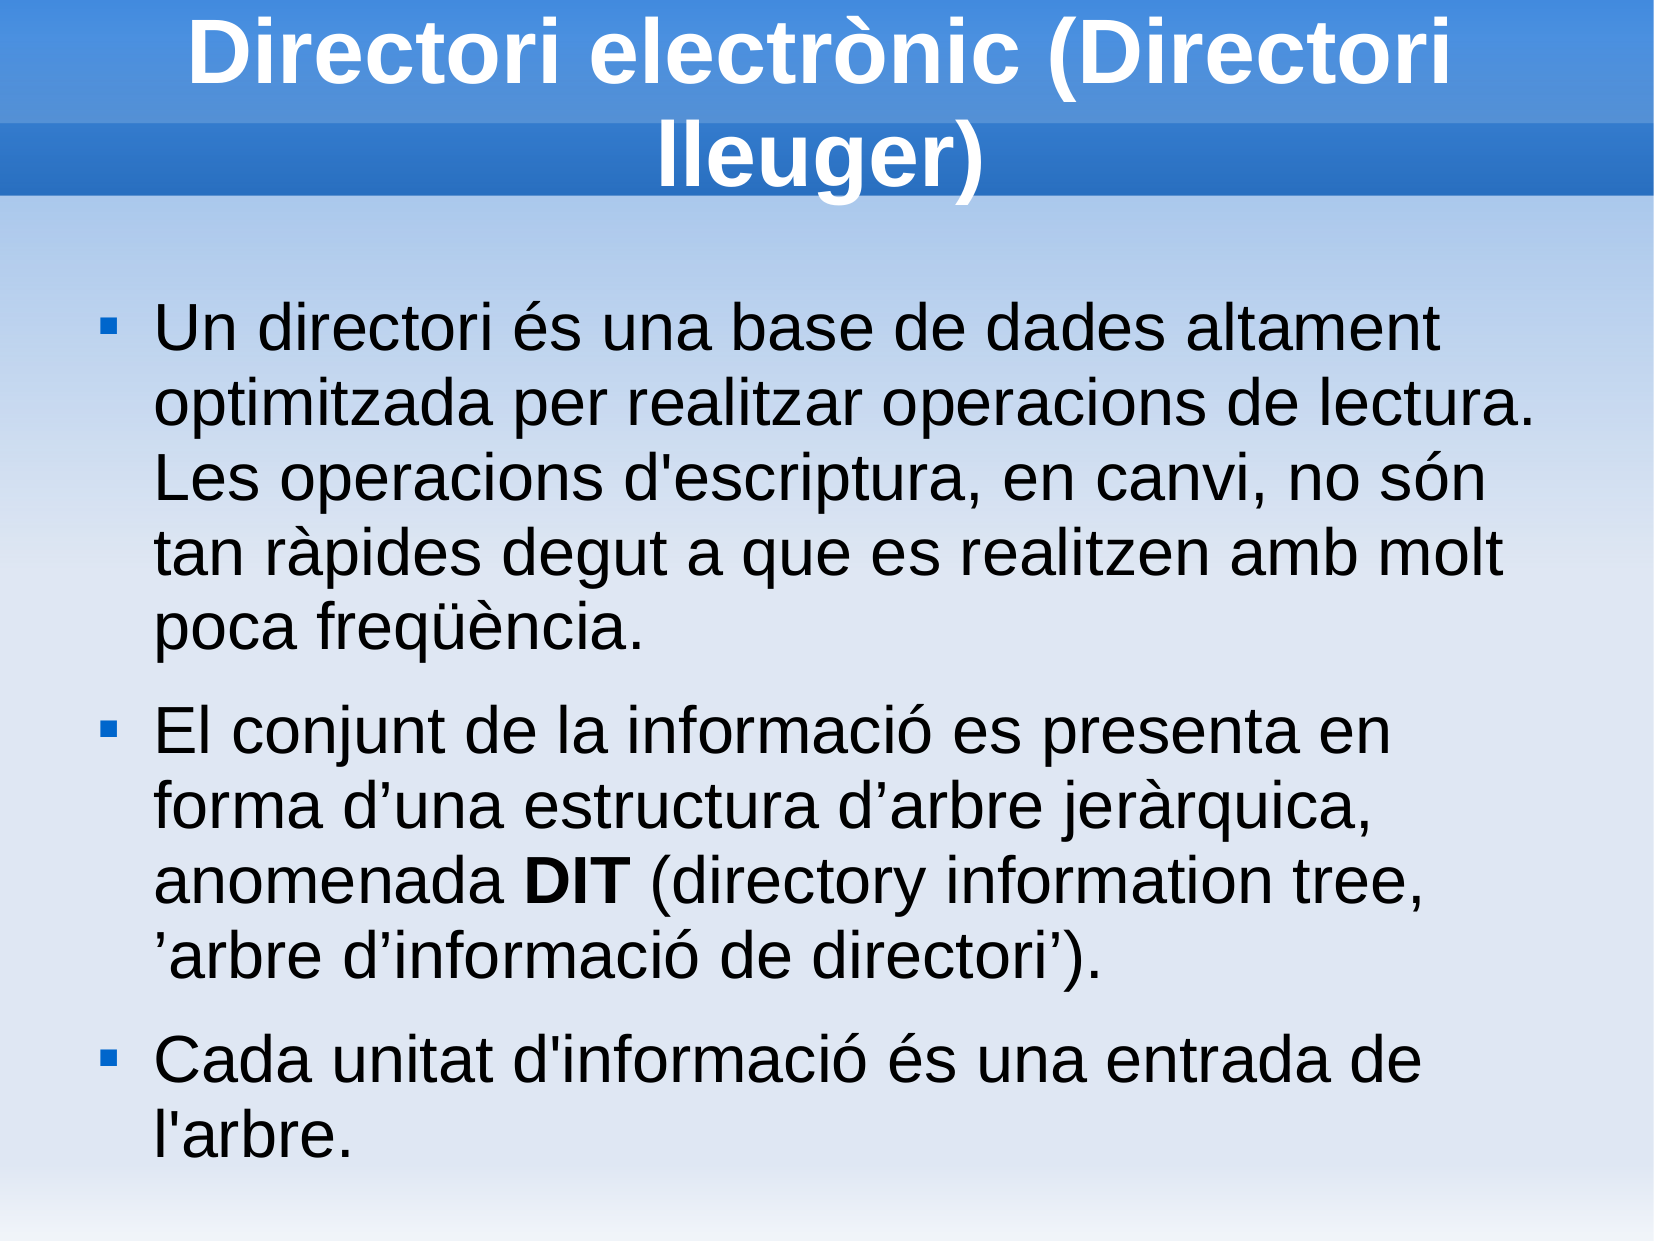

# Directori electrònic (Directori lleuger)
Un directori és una base de dades altament optimitzada per realitzar operacions de lectura. Les operacions d'escriptura, en canvi, no són tan ràpides degut a que es realitzen amb molt poca freqüència.
El conjunt de la informació es presenta en forma d’una estructura d’arbre jeràrquica, anomenada DIT (directory information tree, ’arbre d’informació de directori’).
Cada unitat d'informació és una entrada de l'arbre.